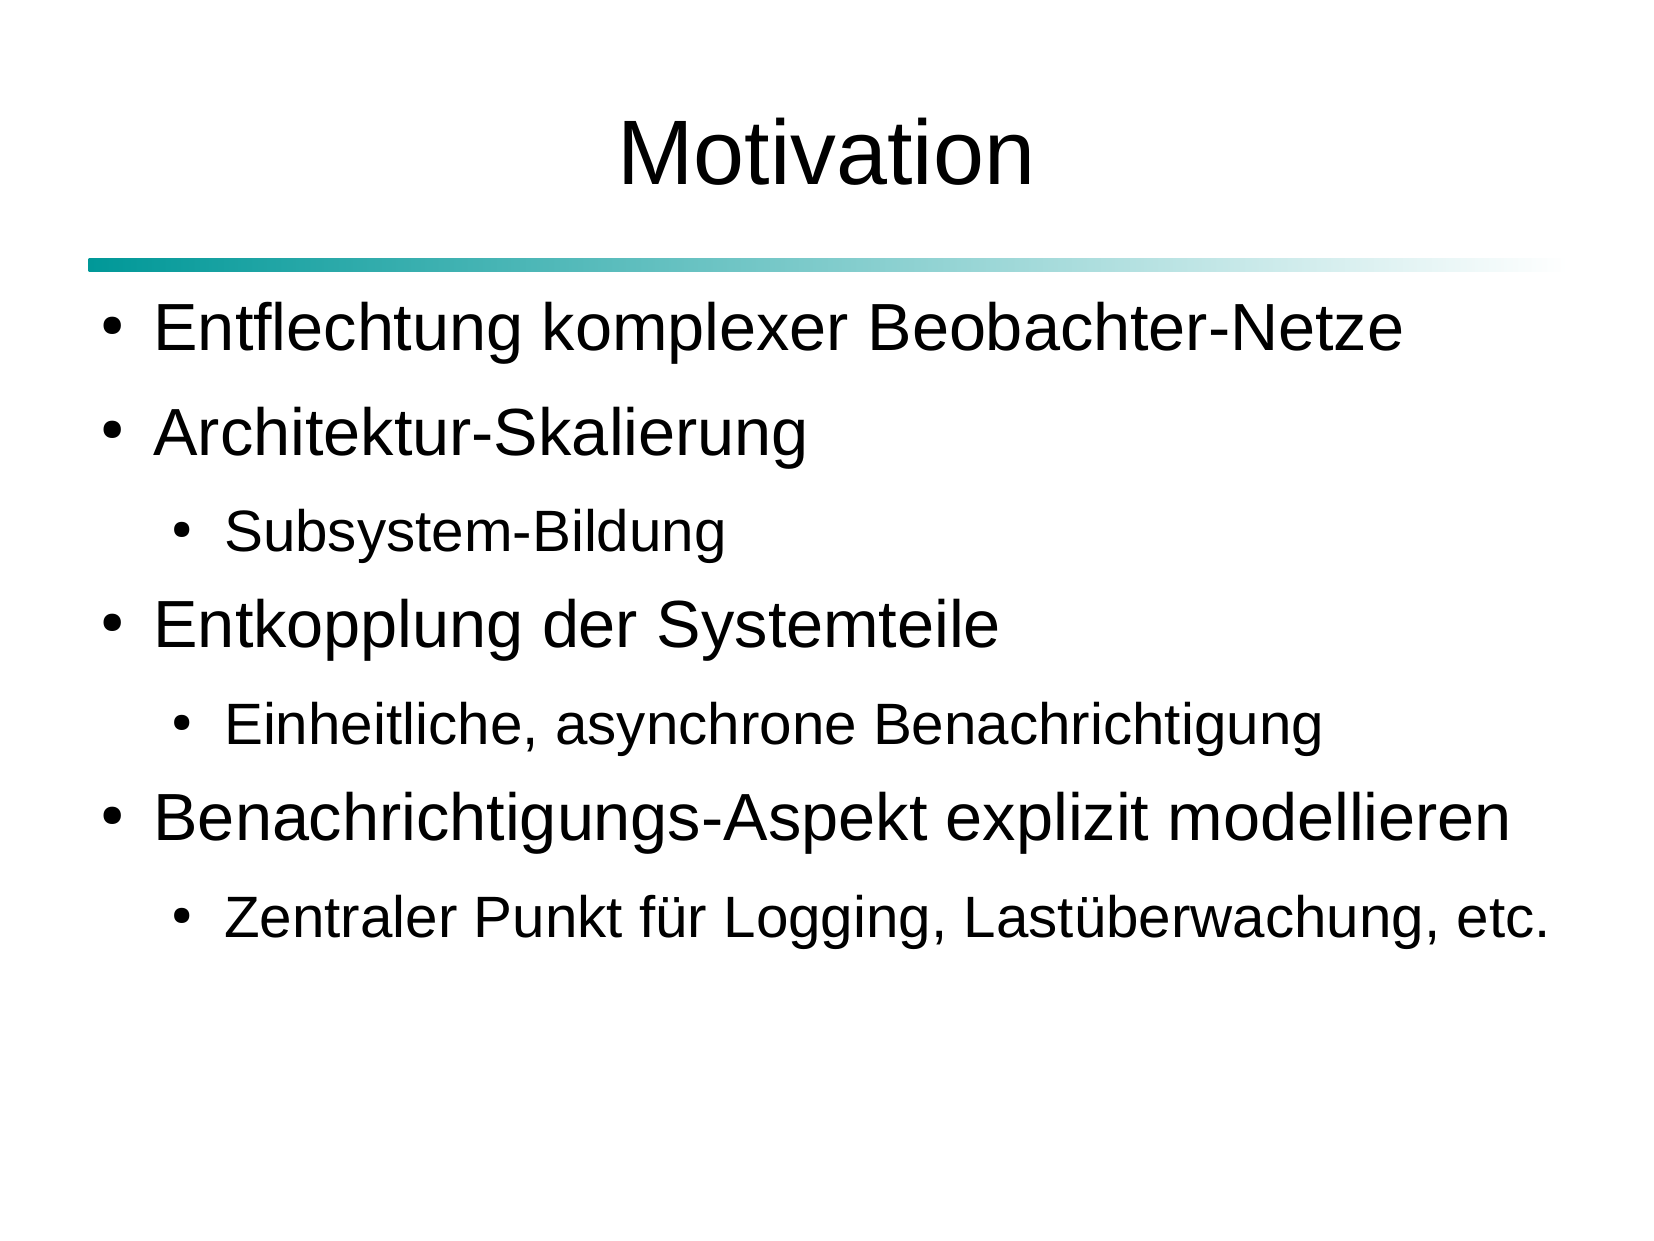

# Motivation
Entflechtung komplexer Beobachter-Netze
Architektur-Skalierung
Subsystem-Bildung
Entkopplung der Systemteile
Einheitliche, asynchrone Benachrichtigung
Benachrichtigungs-Aspekt explizit modellieren
Zentraler Punkt für Logging, Lastüberwachung, etc.